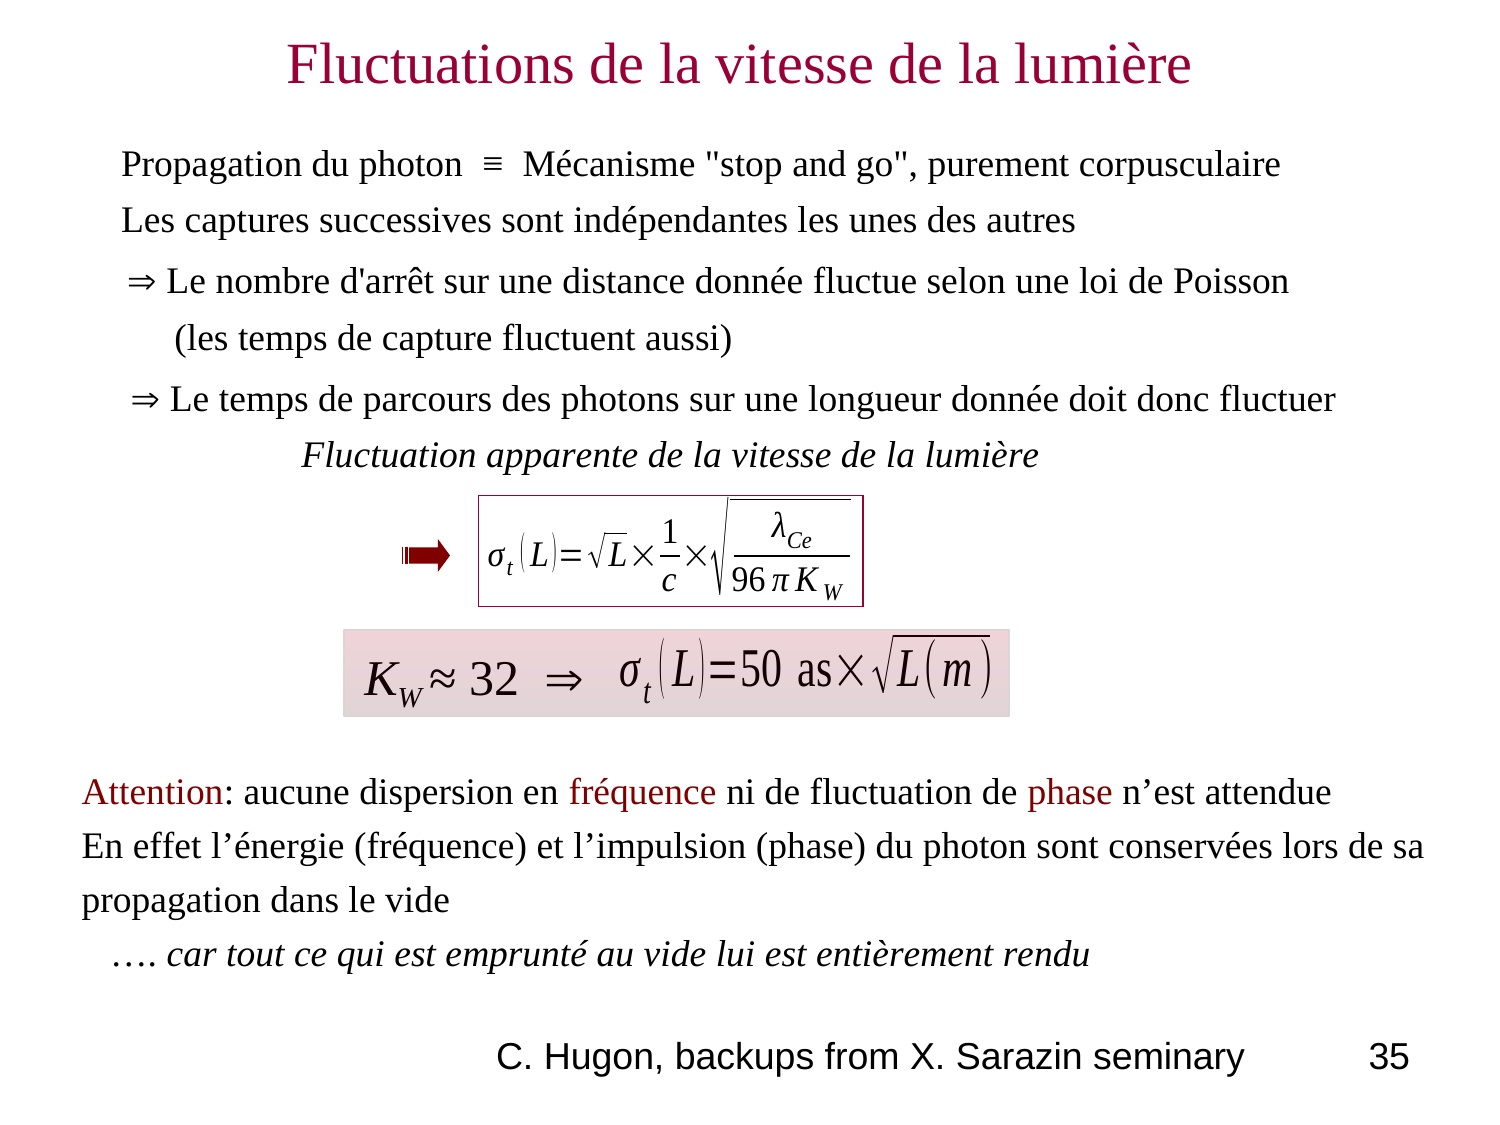

Fluctuations de la vitesse de la lumière
Propagation du photon ≡ Mécanisme "stop and go", purement corpusculaire
Les captures successives sont indépendantes les unes des autres
 Le nombre d'arrêt sur une distance donnée fluctue selon une loi de Poisson
 (les temps de capture fluctuent aussi)
 Le temps de parcours des photons sur une longueur donnée doit donc fluctuer
 Fluctuation apparente de la vitesse de la lumière
KW ≈ 32 
Attention: aucune dispersion en fréquence ni de fluctuation de phase n’est attendue
En effet l’énergie (fréquence) et l’impulsion (phase) du photon sont conservées lors de sa propagation dans le vide
 …. car tout ce qui est emprunté au vide lui est entièrement rendu
C. Hugon, backups from X. Sarazin seminary
35